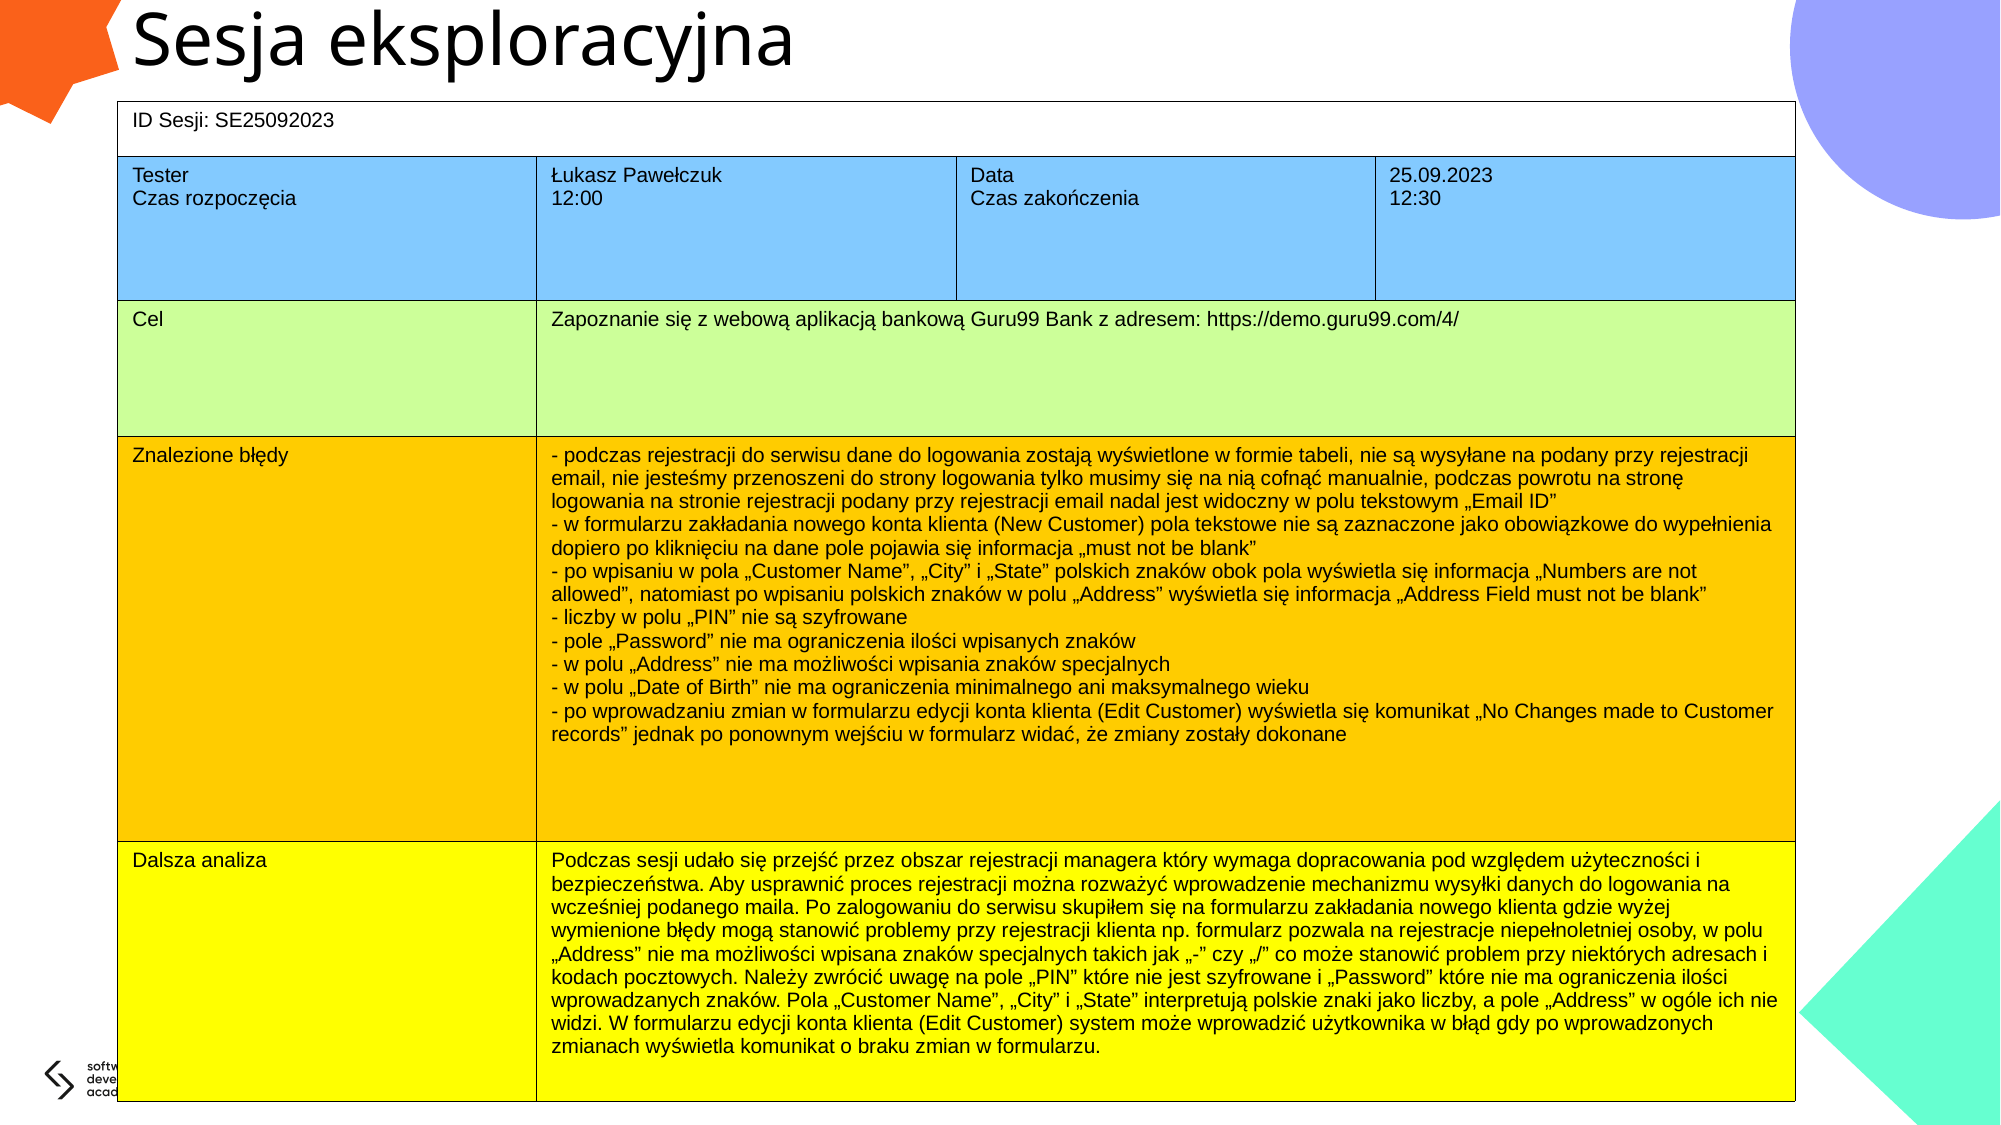

# Sesja eksploracyjna
| ID Sesji: SE25092023 | | | |
| --- | --- | --- | --- |
| Tester Czas rozpoczęcia | Łukasz Pawełczuk 12:00 | Data Czas zakończenia | 25.09.2023 12:30 |
| Cel | Zapoznanie się z webową aplikacją bankową Guru99 Bank z adresem: https://demo.guru99.com/4/ | | |
| Znalezione błędy | - podczas rejestracji do serwisu dane do logowania zostają wyświetlone w formie tabeli, nie są wysyłane na podany przy rejestracji email, nie jesteśmy przenoszeni do strony logowania tylko musimy się na nią cofnąć manualnie, podczas powrotu na stronę logowania na stronie rejestracji podany przy rejestracji email nadal jest widoczny w polu tekstowym „Email ID” - w formularzu zakładania nowego konta klienta (New Customer) pola tekstowe nie są zaznaczone jako obowiązkowe do wypełnienia dopiero po kliknięciu na dane pole pojawia się informacja „must not be blank” - po wpisaniu w pola „Customer Name”, „City” i „State” polskich znaków obok pola wyświetla się informacja „Numbers are not allowed”, natomiast po wpisaniu polskich znaków w polu „Address” wyświetla się informacja „Address Field must not be blank” - liczby w polu „PIN” nie są szyfrowane - pole „Password” nie ma ograniczenia ilości wpisanych znaków - w polu „Address” nie ma możliwości wpisania znaków specjalnych - w polu „Date of Birth” nie ma ograniczenia minimalnego ani maksymalnego wieku - po wprowadzaniu zmian w formularzu edycji konta klienta (Edit Customer) wyświetla się komunikat „No Changes made to Customer records” jednak po ponownym wejściu w formularz widać, że zmiany zostały dokonane | | |
| Dalsza analiza | Podczas sesji udało się przejść przez obszar rejestracji managera który wymaga dopracowania pod względem użyteczności i bezpieczeństwa. Aby usprawnić proces rejestracji można rozważyć wprowadzenie mechanizmu wysyłki danych do logowania na wcześniej podanego maila. Po zalogowaniu do serwisu skupiłem się na formularzu zakładania nowego klienta gdzie wyżej wymienione błędy mogą stanowić problemy przy rejestracji klienta np. formularz pozwala na rejestracje niepełnoletniej osoby, w polu „Address” nie ma możliwości wpisana znaków specjalnych takich jak „-” czy „/” co może stanowić problem przy niektórych adresach i kodach pocztowych. Należy zwrócić uwagę na pole „PIN” które nie jest szyfrowane i „Password” które nie ma ograniczenia ilości wprowadzanych znaków. Pola „Customer Name”, „City” i „State” interpretują polskie znaki jako liczby, a pole „Address” w ogóle ich nie widzi. W formularzu edycji konta klienta (Edit Customer) system może wprowadzić użytkownika w błąd gdy po wprowadzonych zmianach wyświetla komunikat o braku zmian w formularzu. | | |